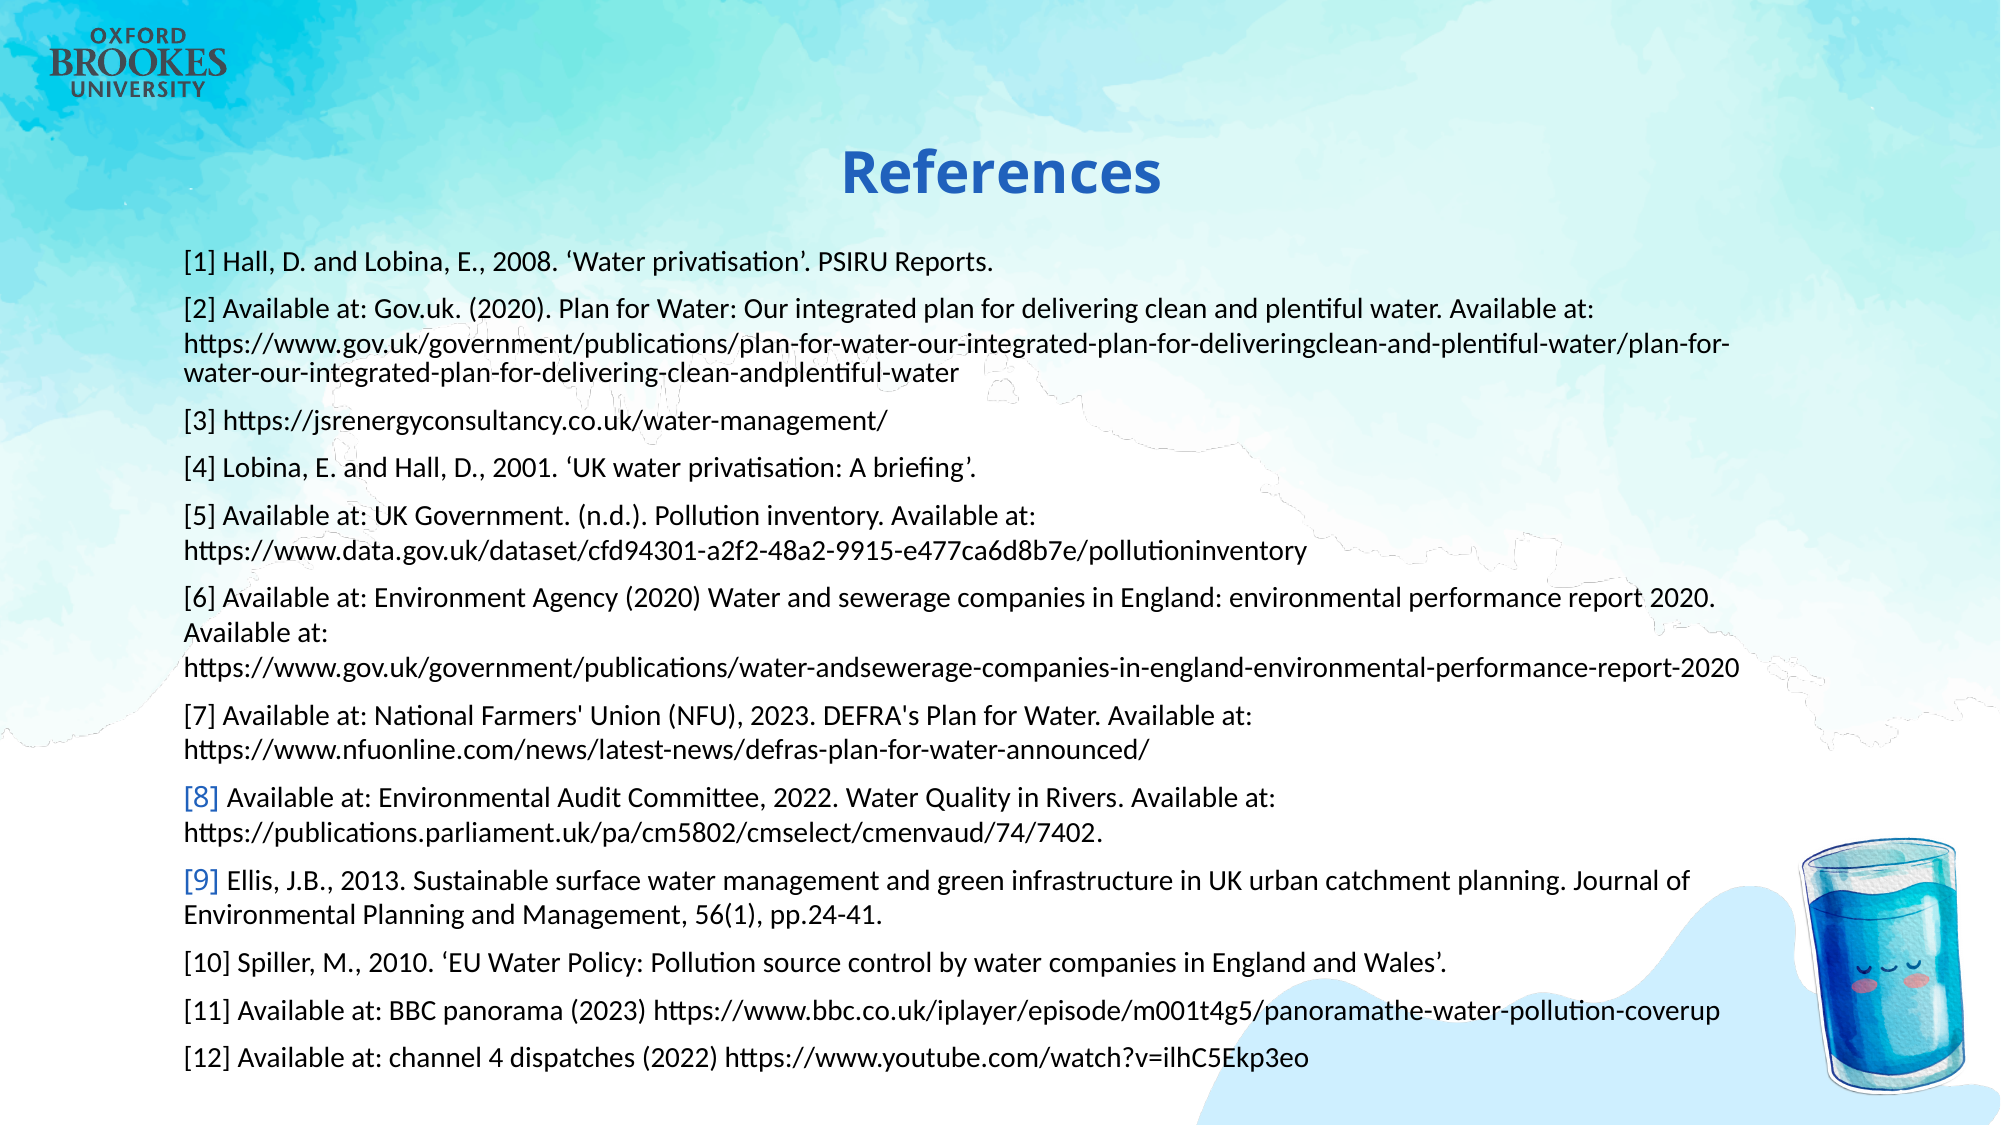

References
[1] Hall, D. and Lobina, E., 2008. ‘Water privatisation’. PSIRU Reports.
[2] Available at: Gov.uk. (2020). Plan for Water: Our integrated plan for delivering clean and plentiful water. Available at: https://www.gov.uk/government/publications/plan-for-water-our-integrated-plan-for-deliveringclean-and-plentiful-water/plan-for-water-our-integrated-plan-for-delivering-clean-andplentiful-water
[3] https://jsrenergyconsultancy.co.uk/water-management/
[4] Lobina, E. and Hall, D., 2001. ‘UK water privatisation: A briefing’.
[5] Available at: UK Government. (n.d.). Pollution inventory. Available at: https://www.data.gov.uk/dataset/cfd94301-a2f2-48a2-9915-e477ca6d8b7e/pollutioninventory
[6] Available at: Environment Agency (2020) Water and sewerage companies in England: environmental performance report 2020. Available at: https://www.gov.uk/government/publications/water-andsewerage-companies-in-england-environmental-performance-report-2020
[7] Available at: National Farmers' Union (NFU), 2023. DEFRA's Plan for Water. Available at: https://www.nfuonline.com/news/latest-news/defras-plan-for-water-announced/
[8] Available at: Environmental Audit Committee, 2022. Water Quality in Rivers. Available at: https://publications.parliament.uk/pa/cm5802/cmselect/cmenvaud/74/7402.
[9] Ellis, J.B., 2013. Sustainable surface water management and green infrastructure in UK urban catchment planning. Journal of Environmental Planning and Management, 56(1), pp.24-41.
[10] Spiller, M., 2010. ‘EU Water Policy: Pollution source control by water companies in England and Wales’.
[11] Available at: BBC panorama (2023) https://www.bbc.co.uk/iplayer/episode/m001t4g5/panoramathe-water-pollution-coverup
[12] Available at: channel 4 dispatches (2022) https://www.youtube.com/watch?v=ilhC5Ekp3eo